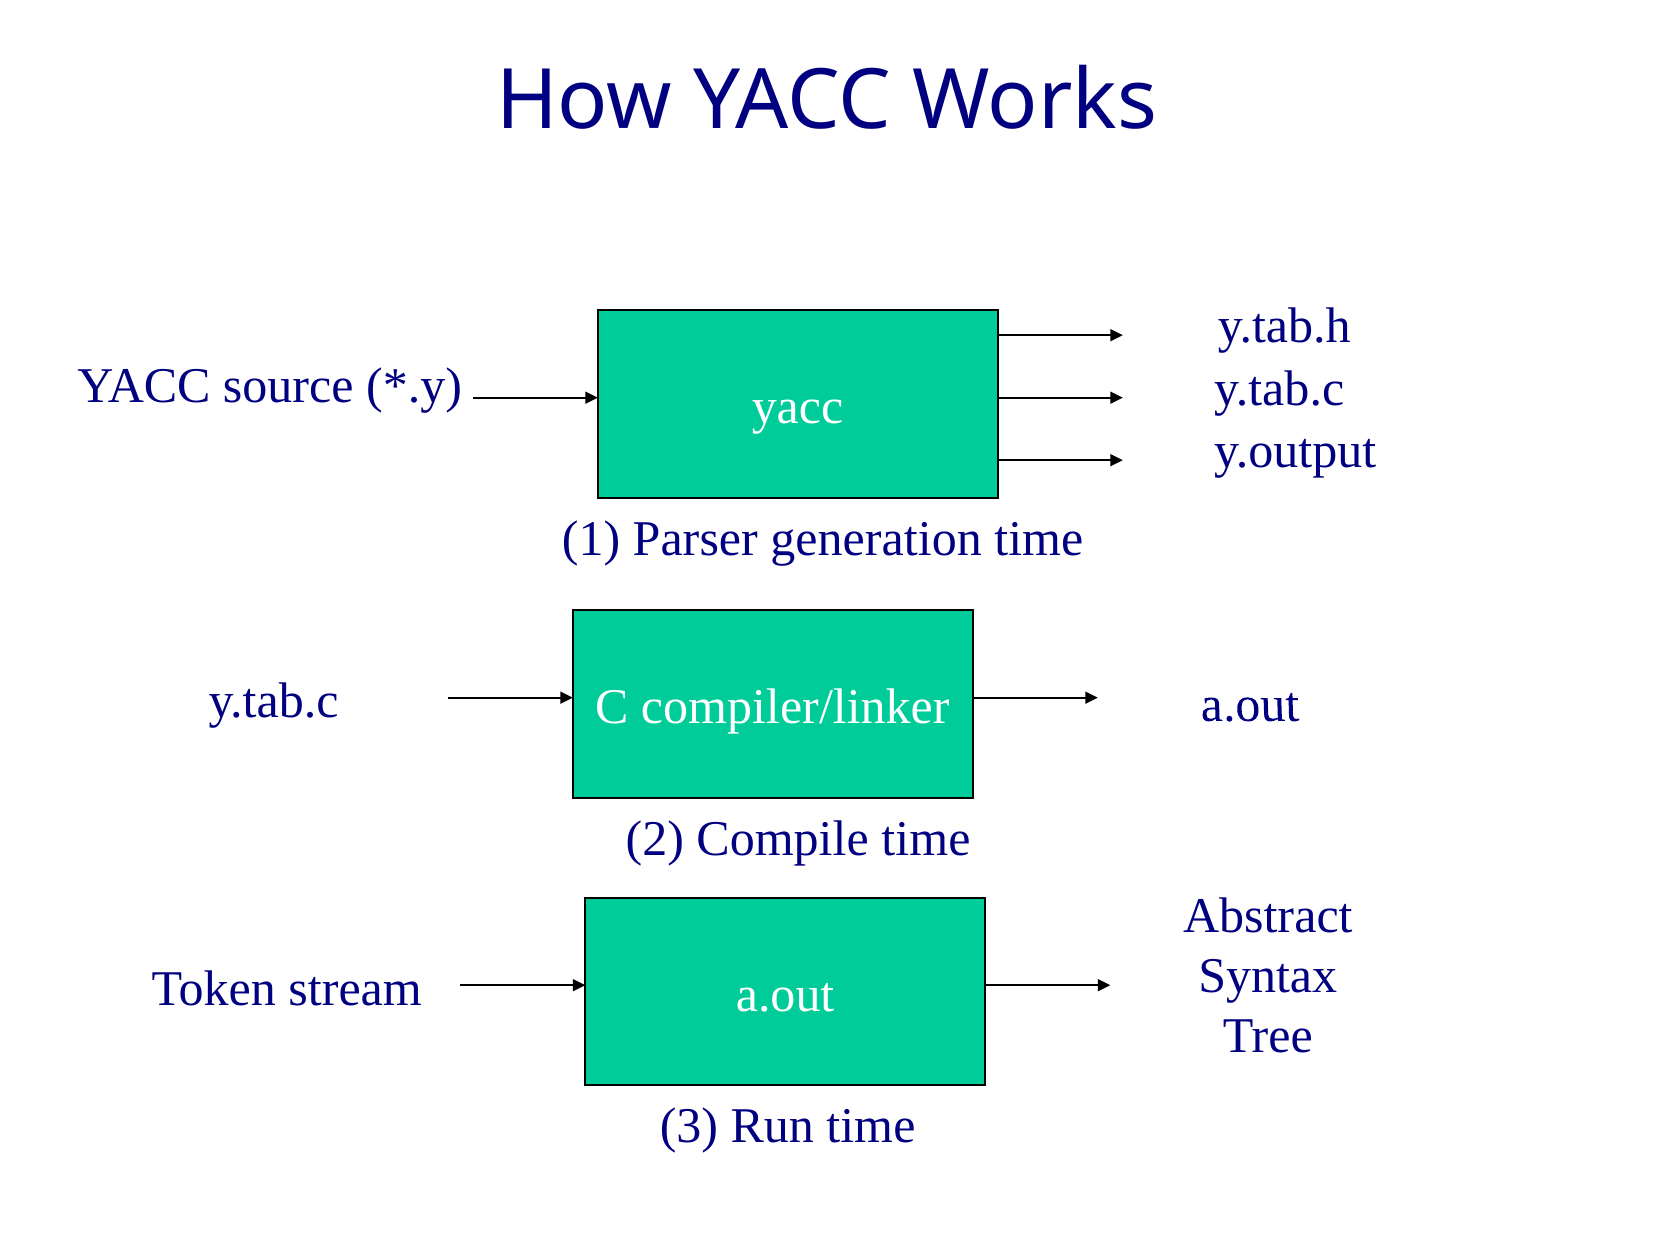

# How YACC Works
y.tab.h
yacc
YACC source (*.y)
y.tab.c
y.output
(1) Parser generation time
C compiler/linker
y.tab.c
a.out
(2) Compile time
Abstract
Syntax
Tree
a.out
Token stream
(3) Run time